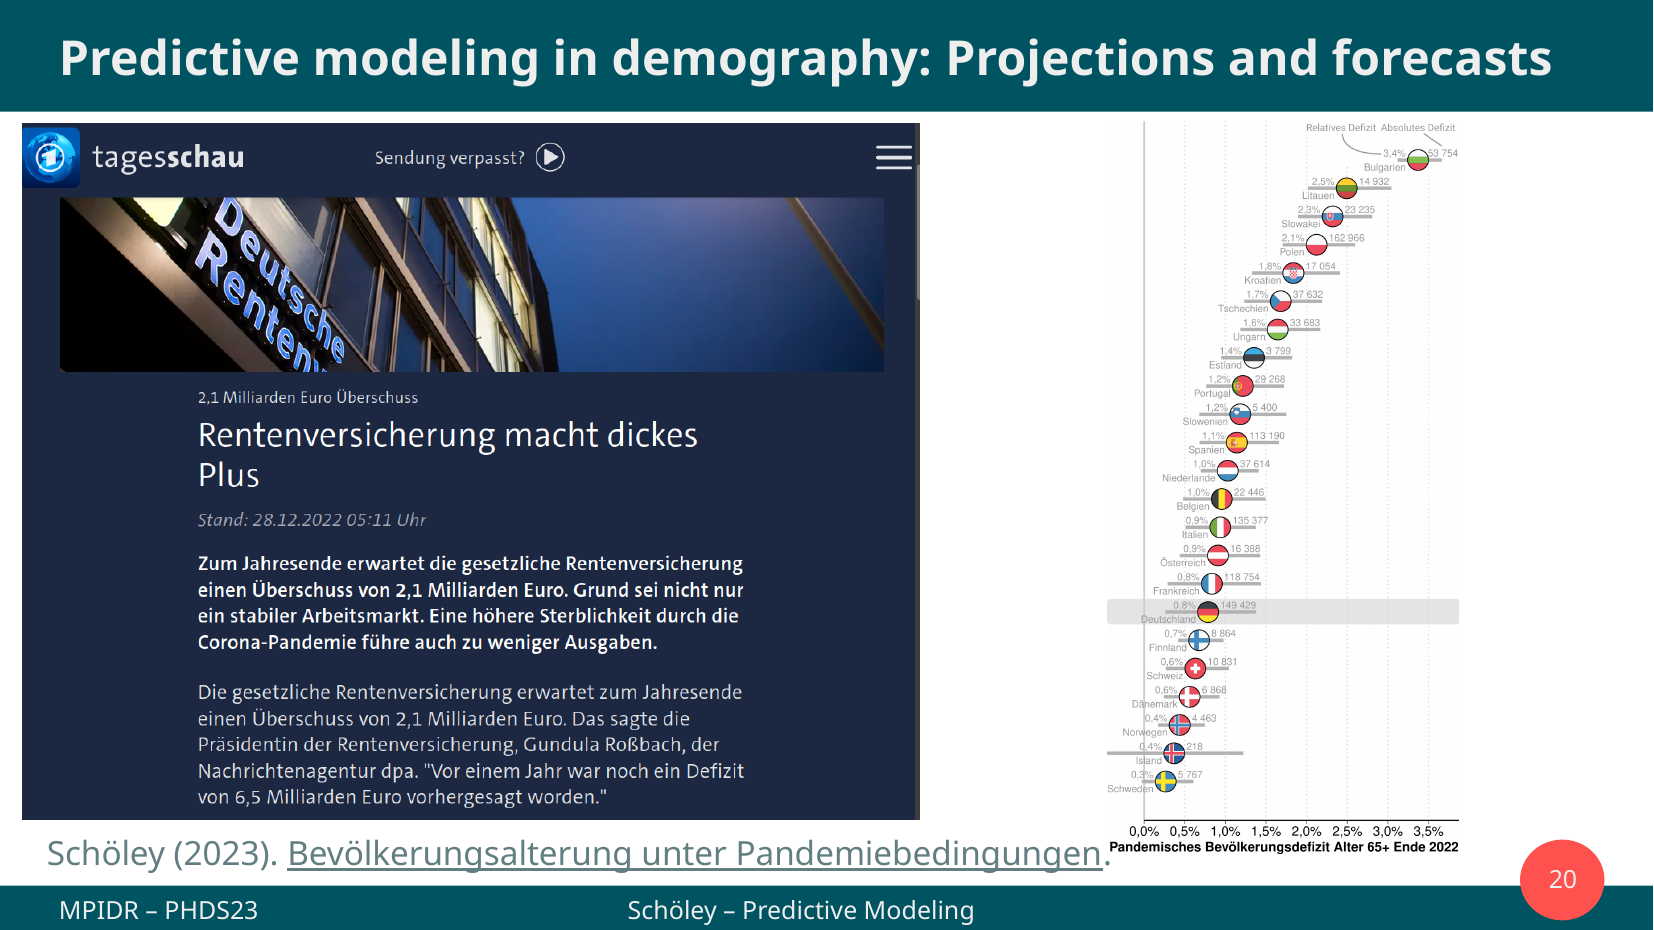

# Predictive modeling in demography: Projections and forecasts
Schöley (2023). Bevölkerungsalterung unter Pandemiebedingungen.
20
MPIDR – PHDS23
Schöley – Predictive Modeling